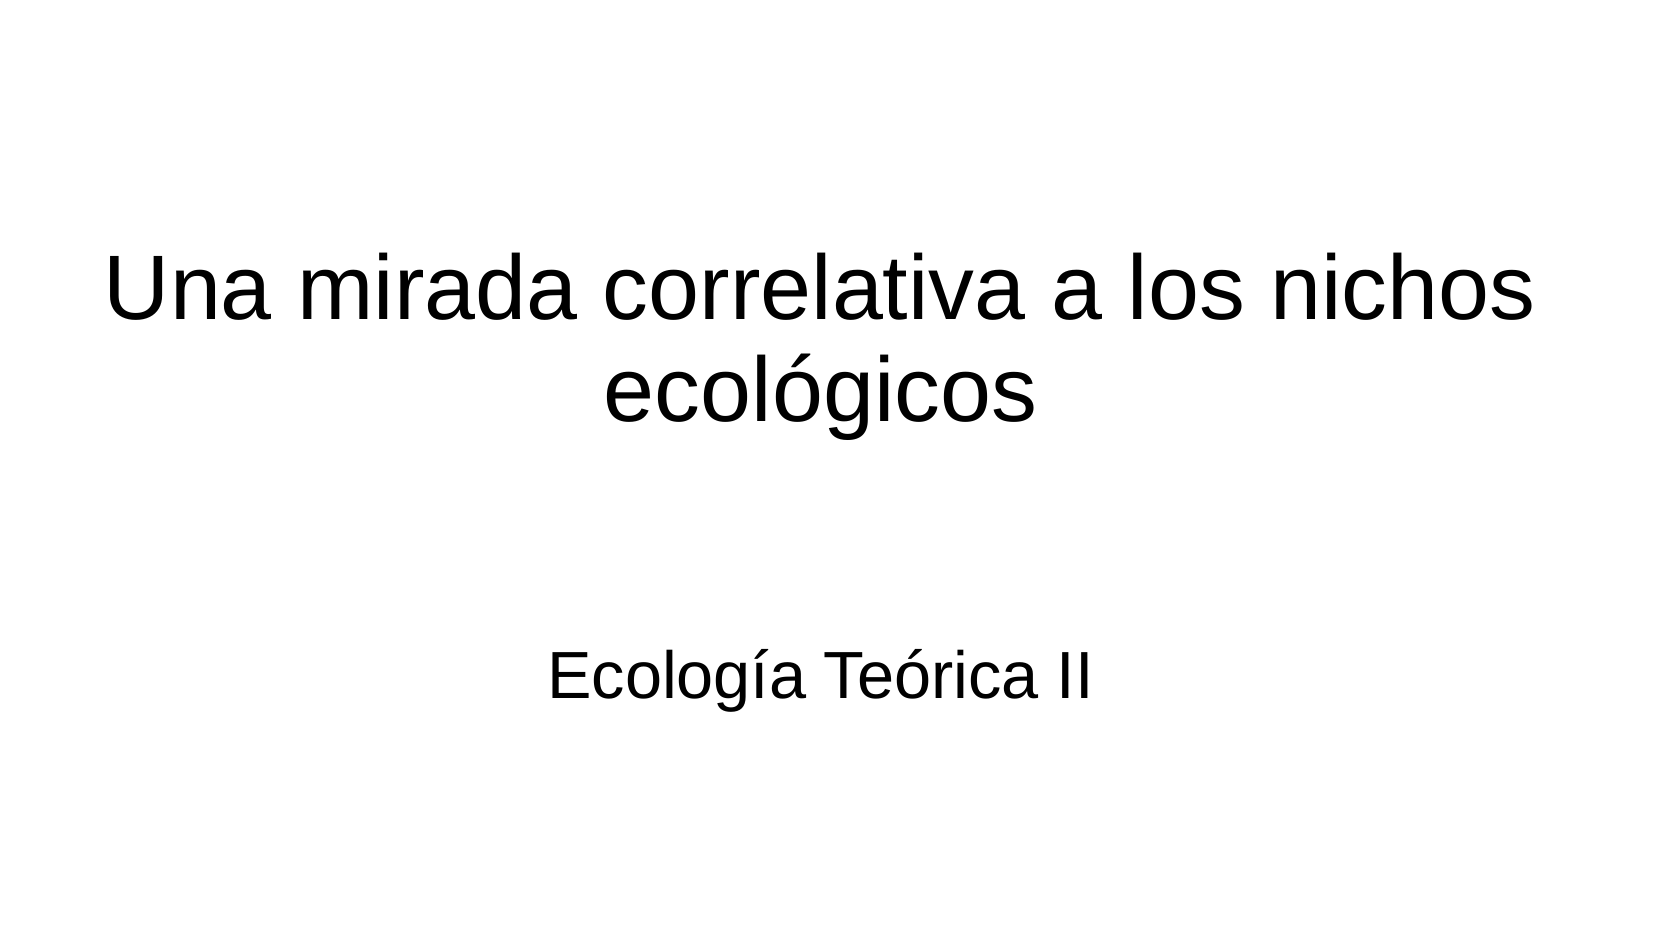

# Una mirada correlativa a los nichos ecológicos
Ecología Teórica II